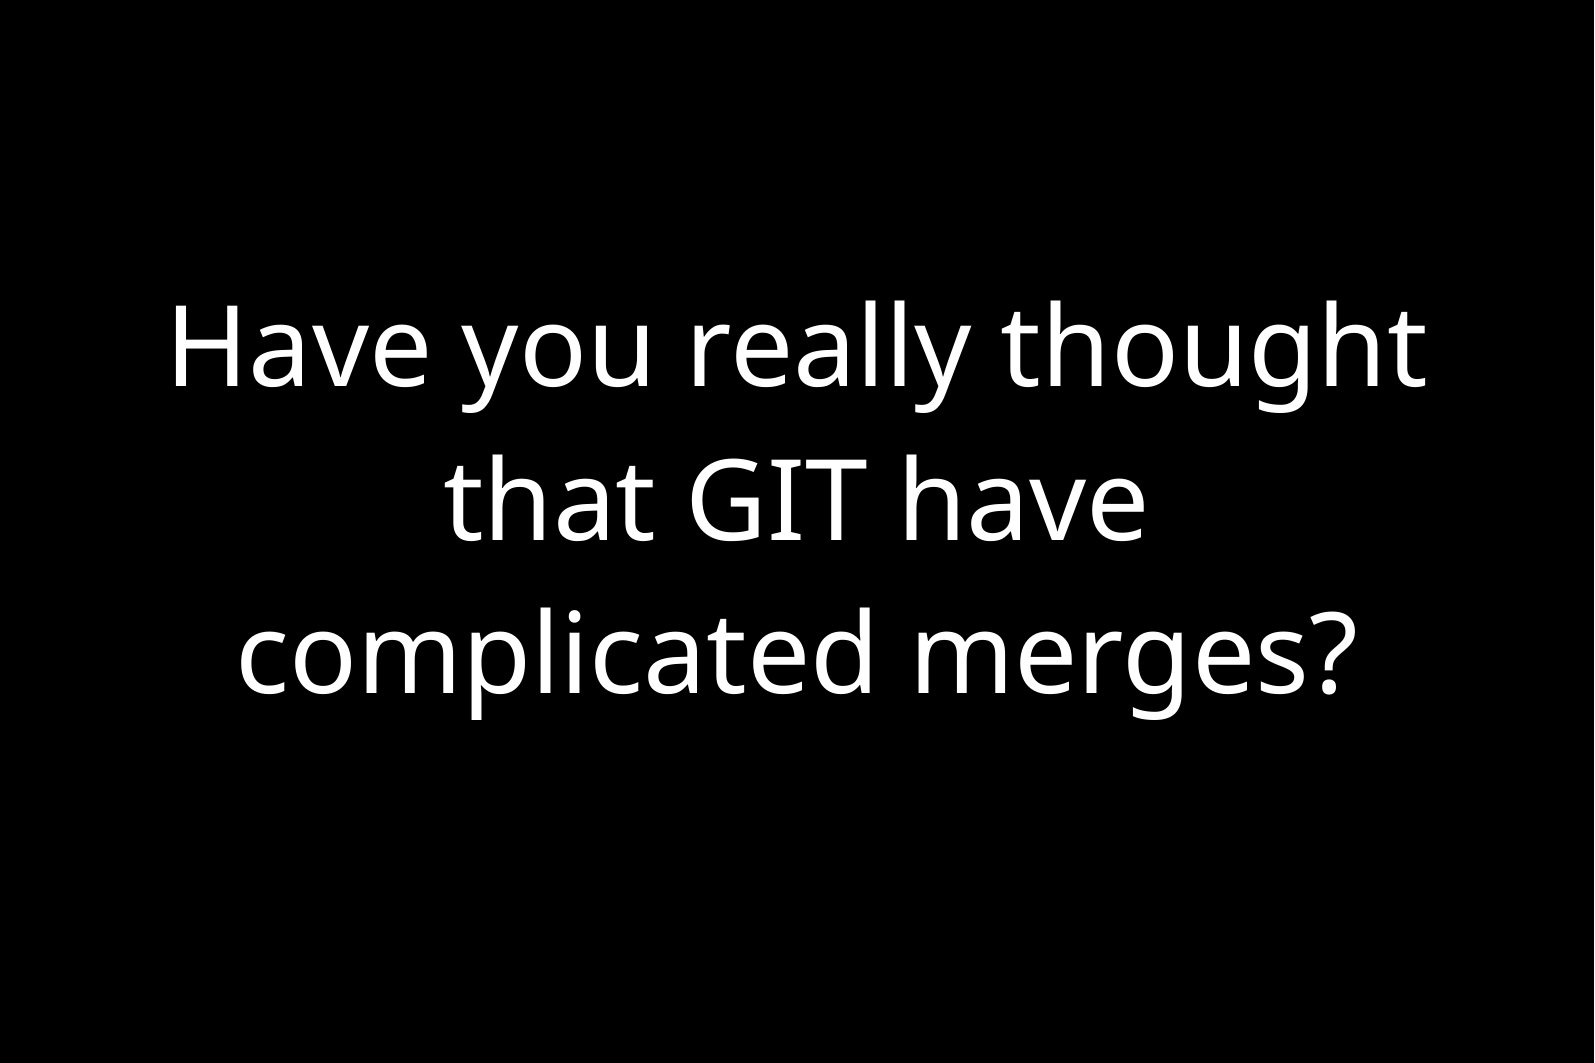

# Have you really thought
that GIT have
complicated merges?